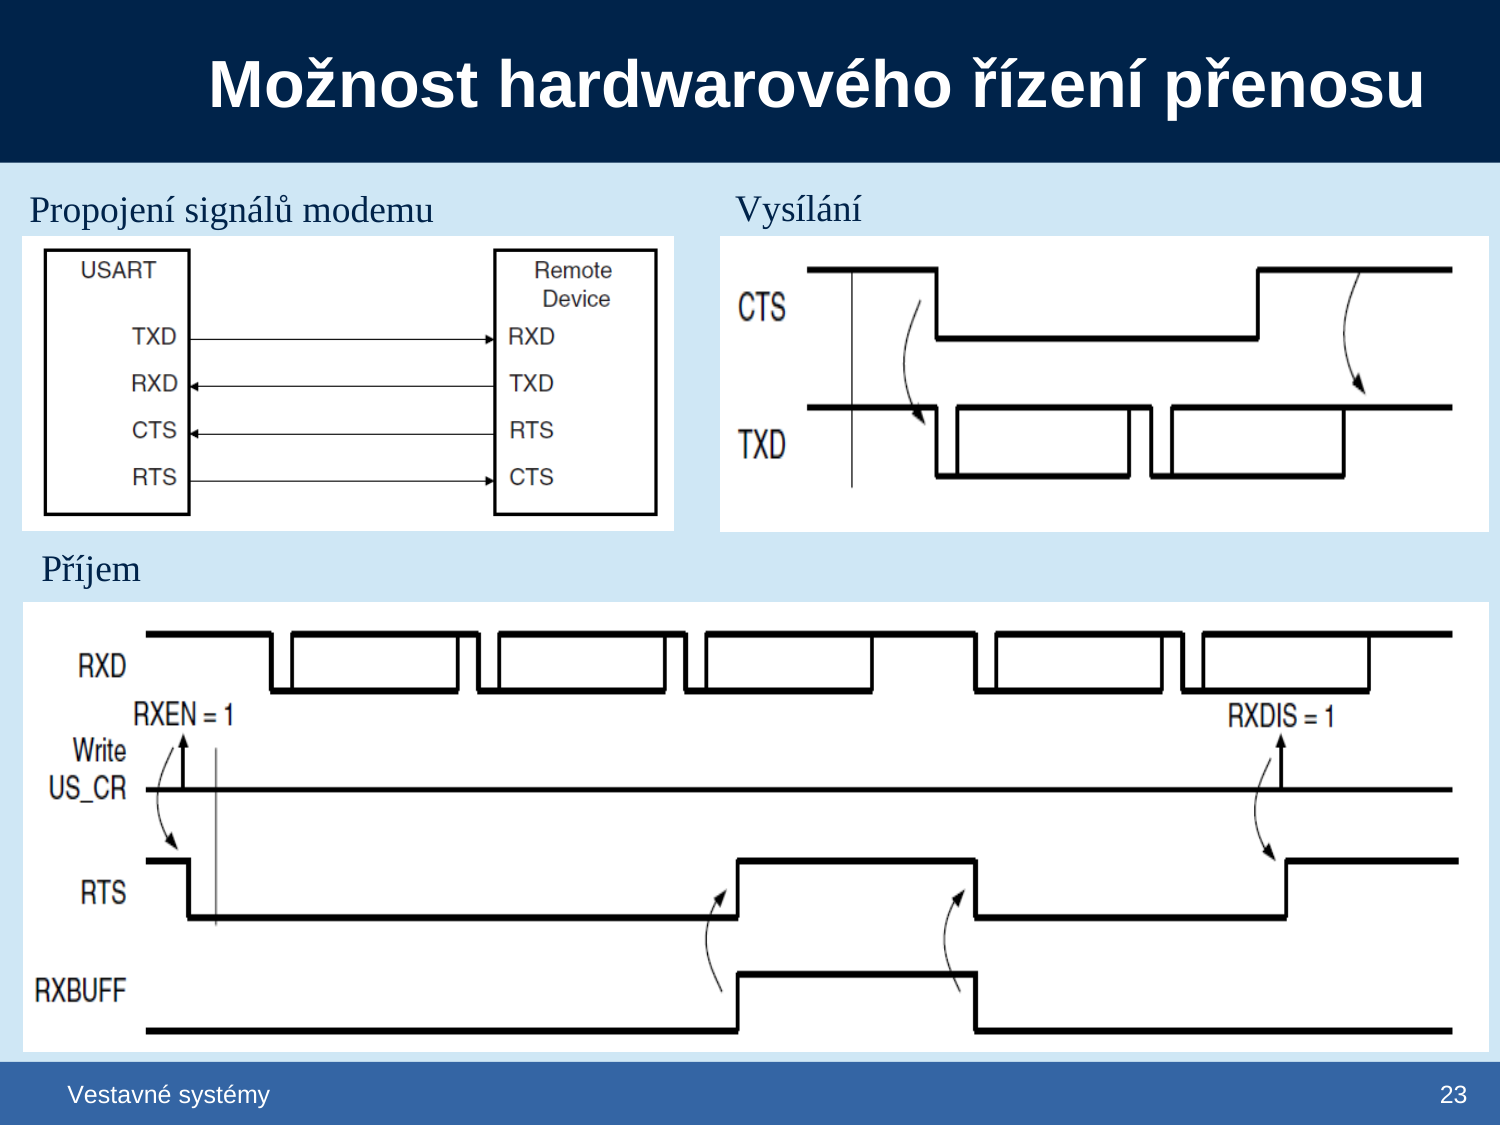

# Možnost hardwarového řízení přenosu
Vysílání
Propojení signálů modemu
Příjem